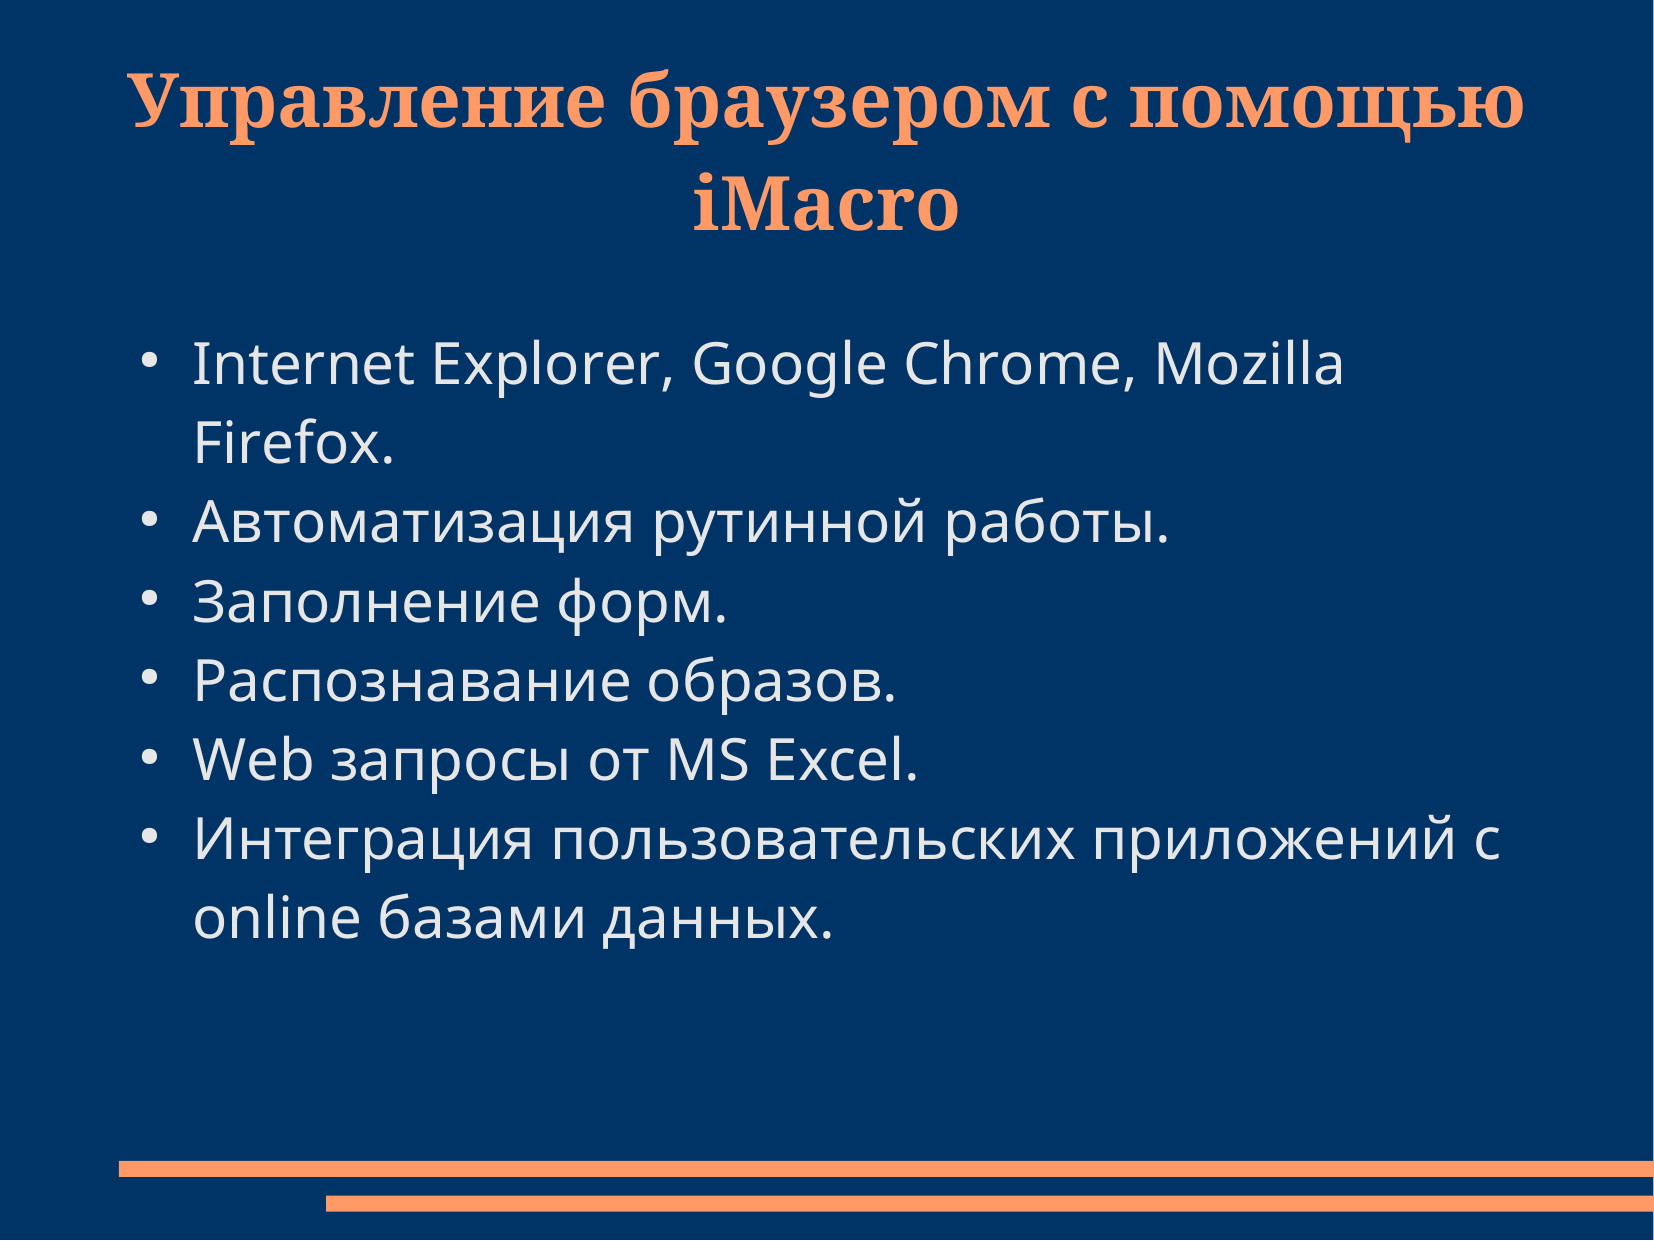

# Управление браузером с помощью iMacro
Internet Explorer, Google Chrome, Mozilla Firefox.
Автоматизация рутинной работы.
Заполнение форм.
Распознавание образов.
Web запросы от MS Excel.
Интеграция пользовательских приложений с online базами данных.